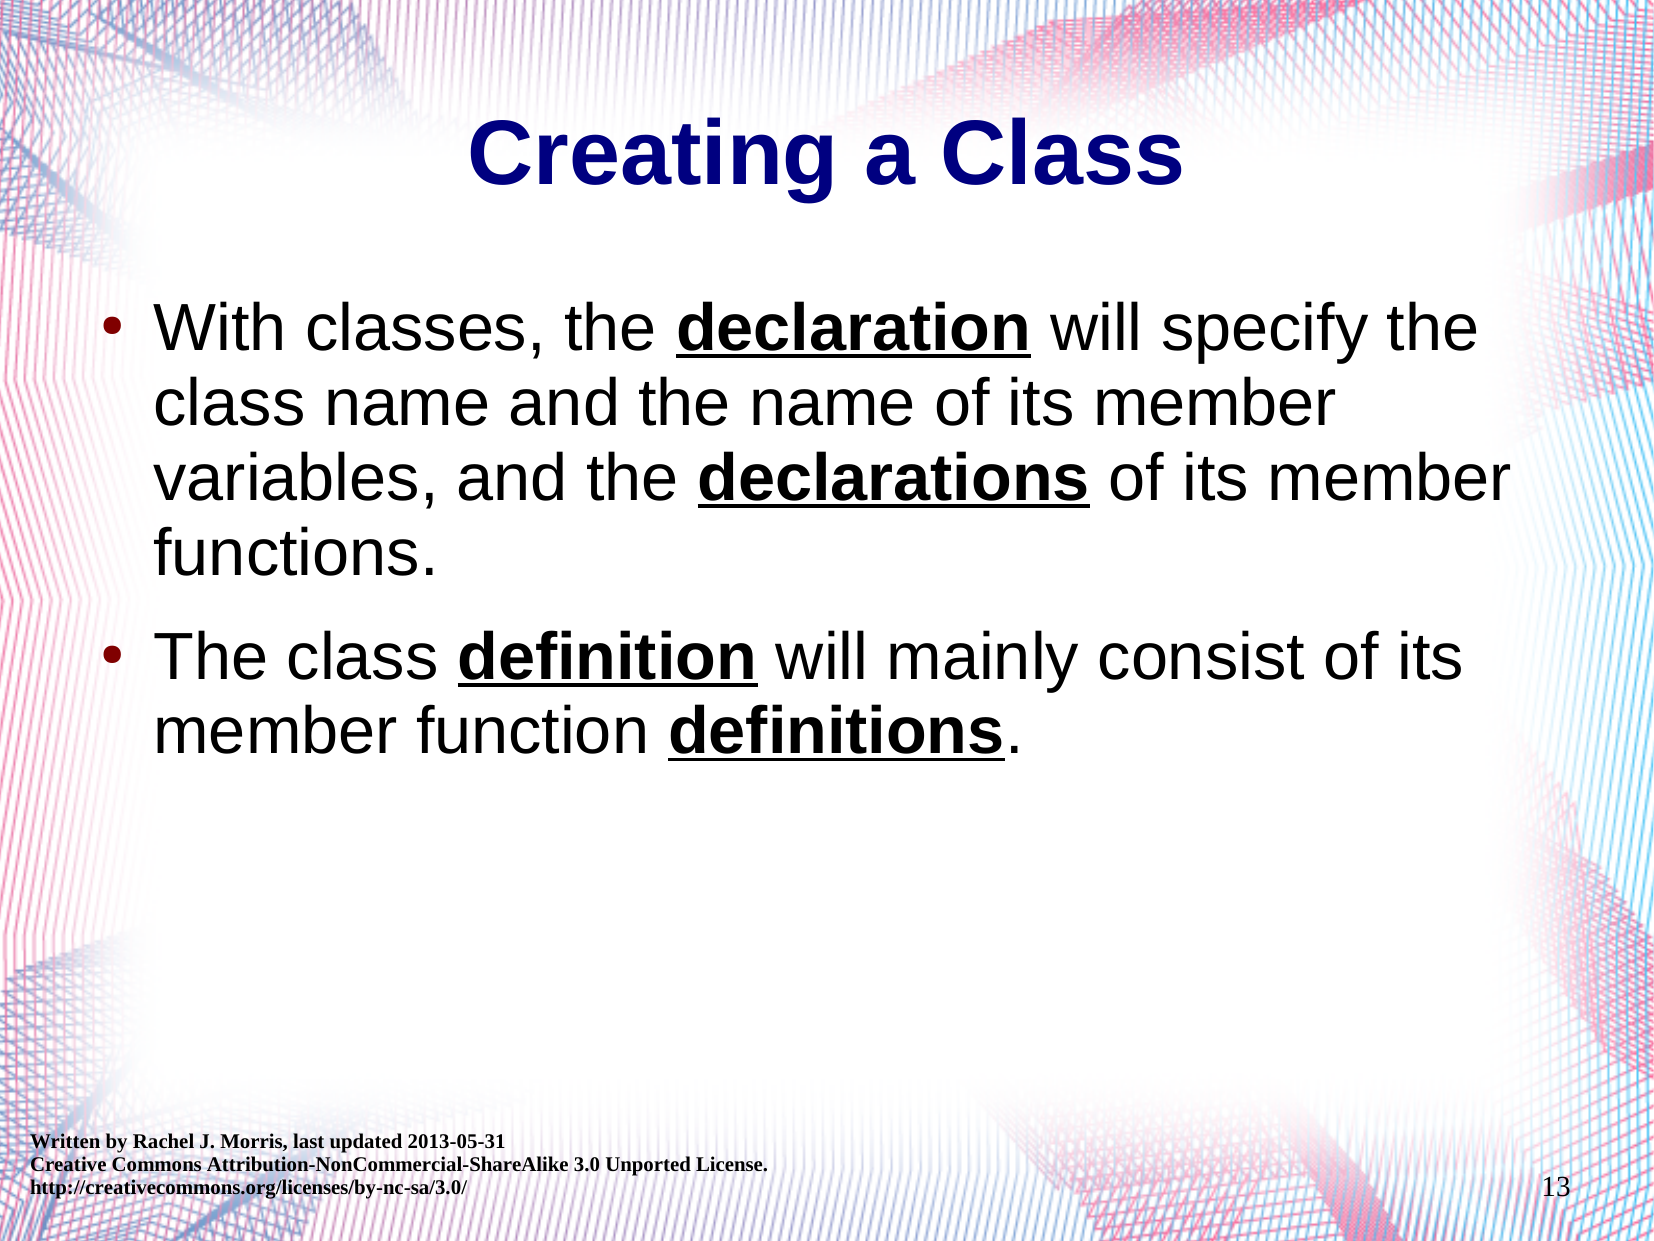

# Creating a Class
With classes, the declaration will specify the class name and the name of its member variables, and the declarations of its member functions.
The class definition will mainly consist of its member function definitions.
13